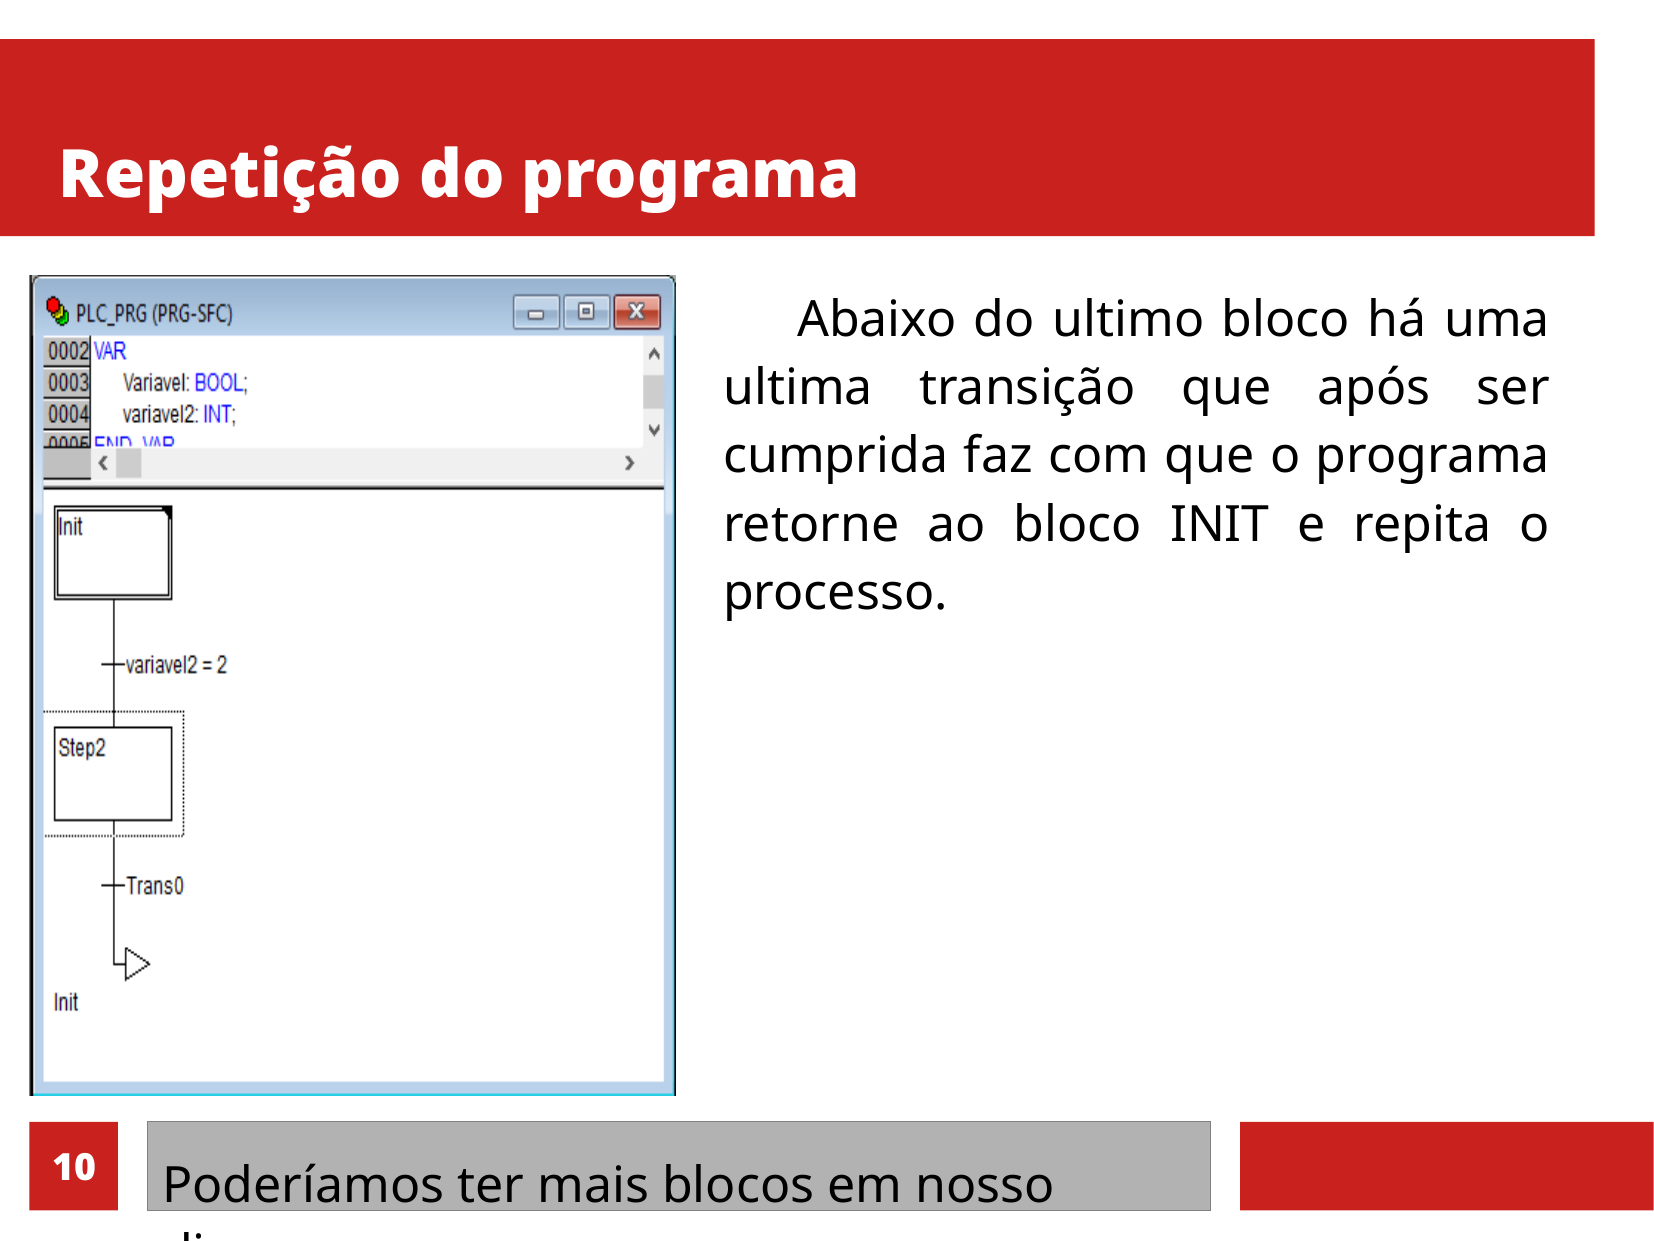

# Repetição do programa
	Abaixo do ultimo bloco há uma ultima transição que após ser cumprida faz com que o programa retorne ao bloco INIT e repita o processo.
10
Poderíamos ter mais blocos em nosso diagrama